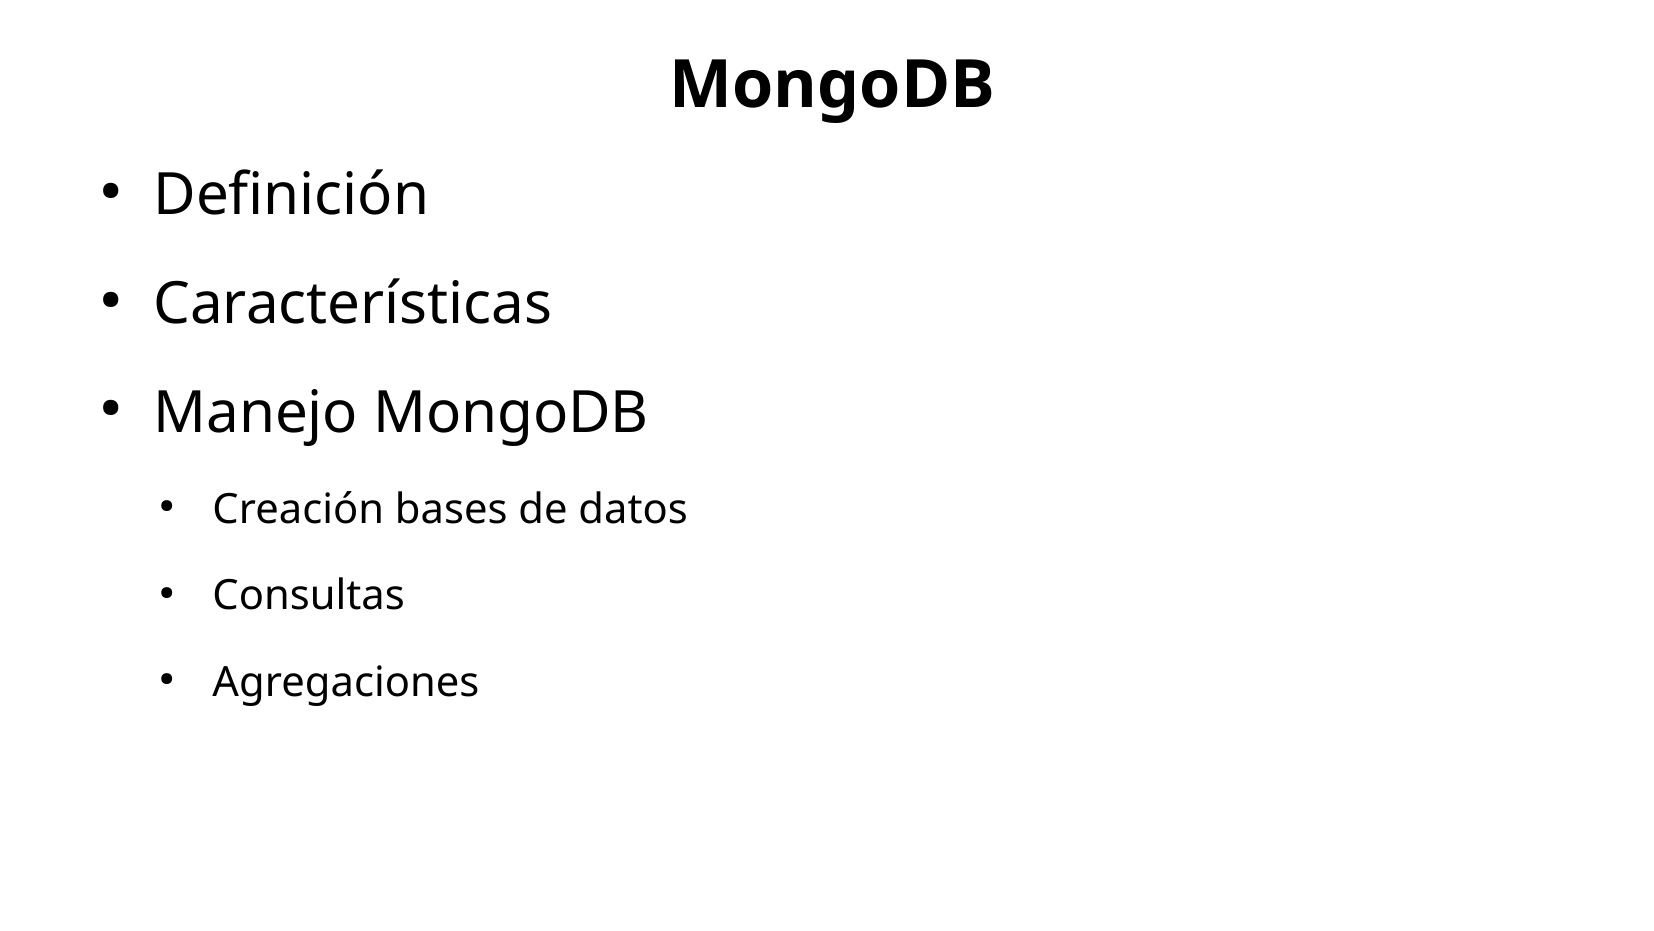

# MongoDB
Definición
Características
Manejo MongoDB
Creación bases de datos
Consultas
Agregaciones